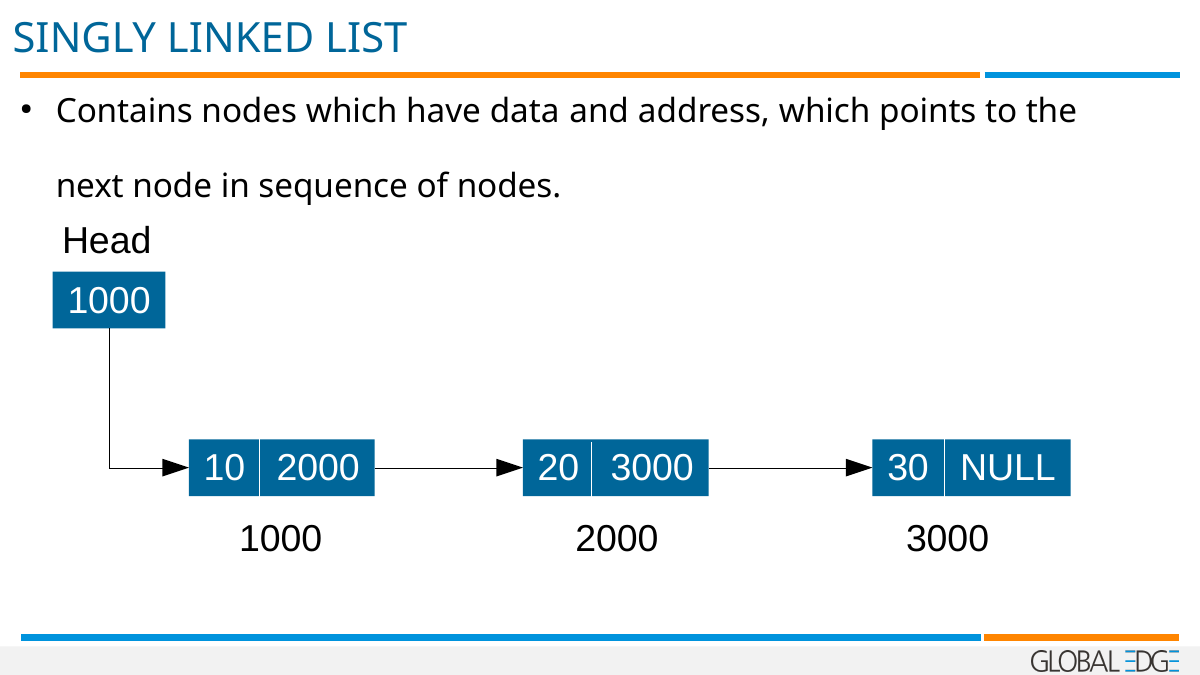

# SINGLY LINKED LIST
Contains nodes which have data and address, which points to the
next node in sequence of nodes.
Head
1000
10 2000
20 3000
30 NULL
1000
2000
3000